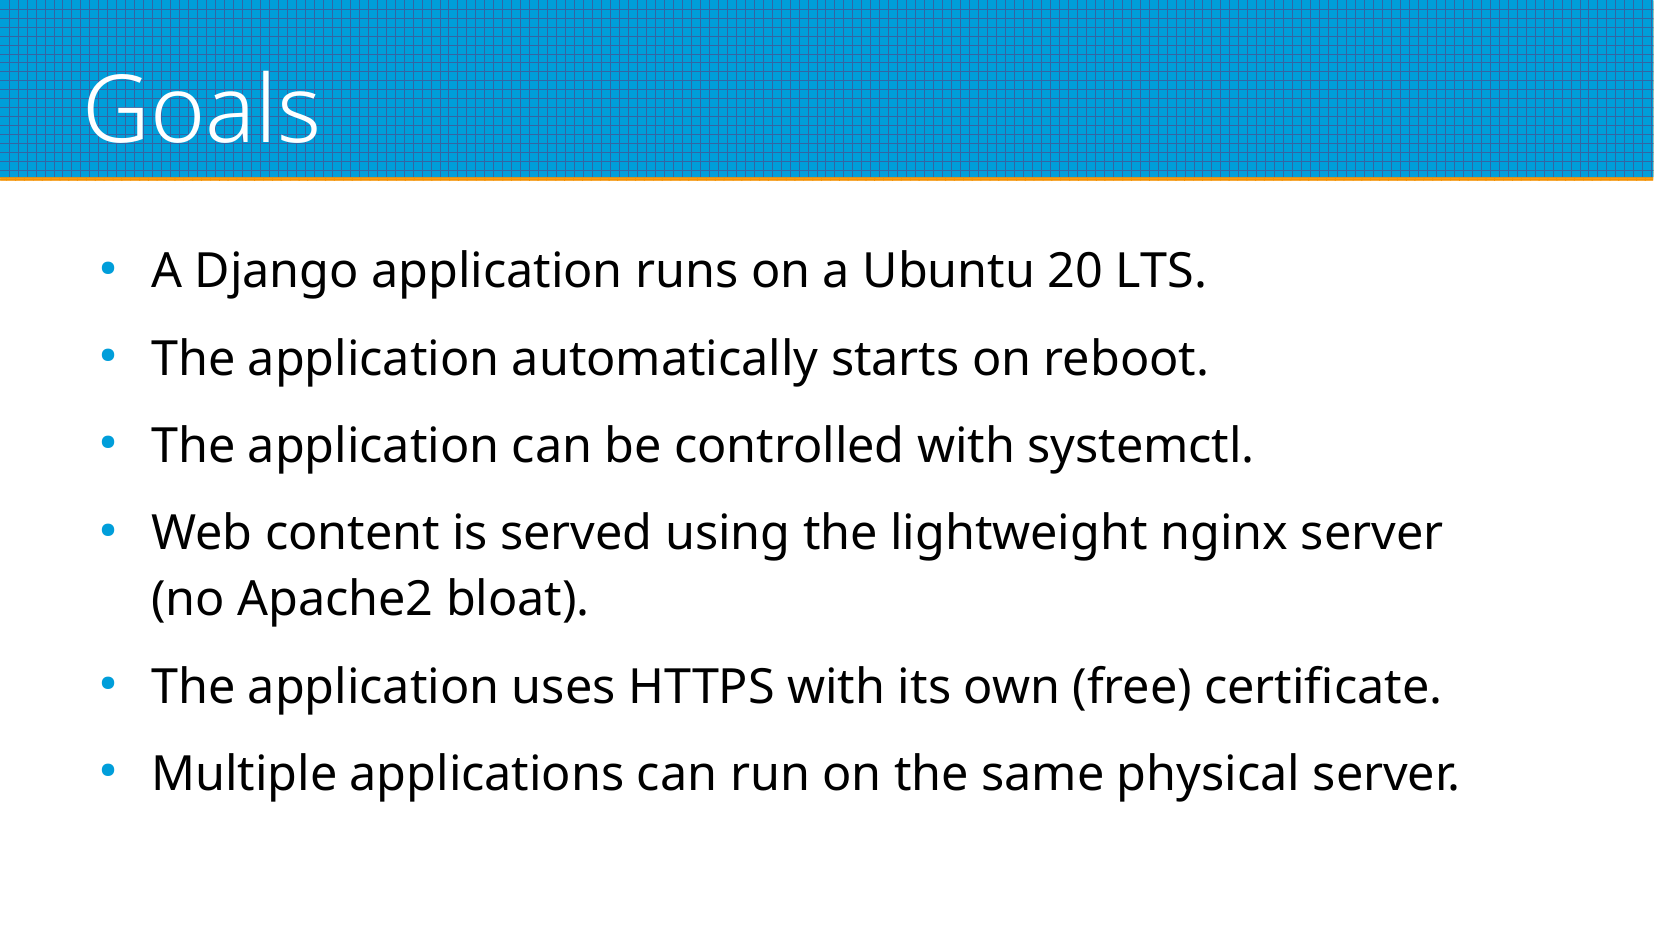

# Goals
A Django application runs on a Ubuntu 20 LTS.
The application automatically starts on reboot.
The application can be controlled with systemctl.
Web content is served using the lightweight nginx server
(no Apache2 bloat).
The application uses HTTPS with its own (free) certificate.
Multiple applications can run on the same physical server.